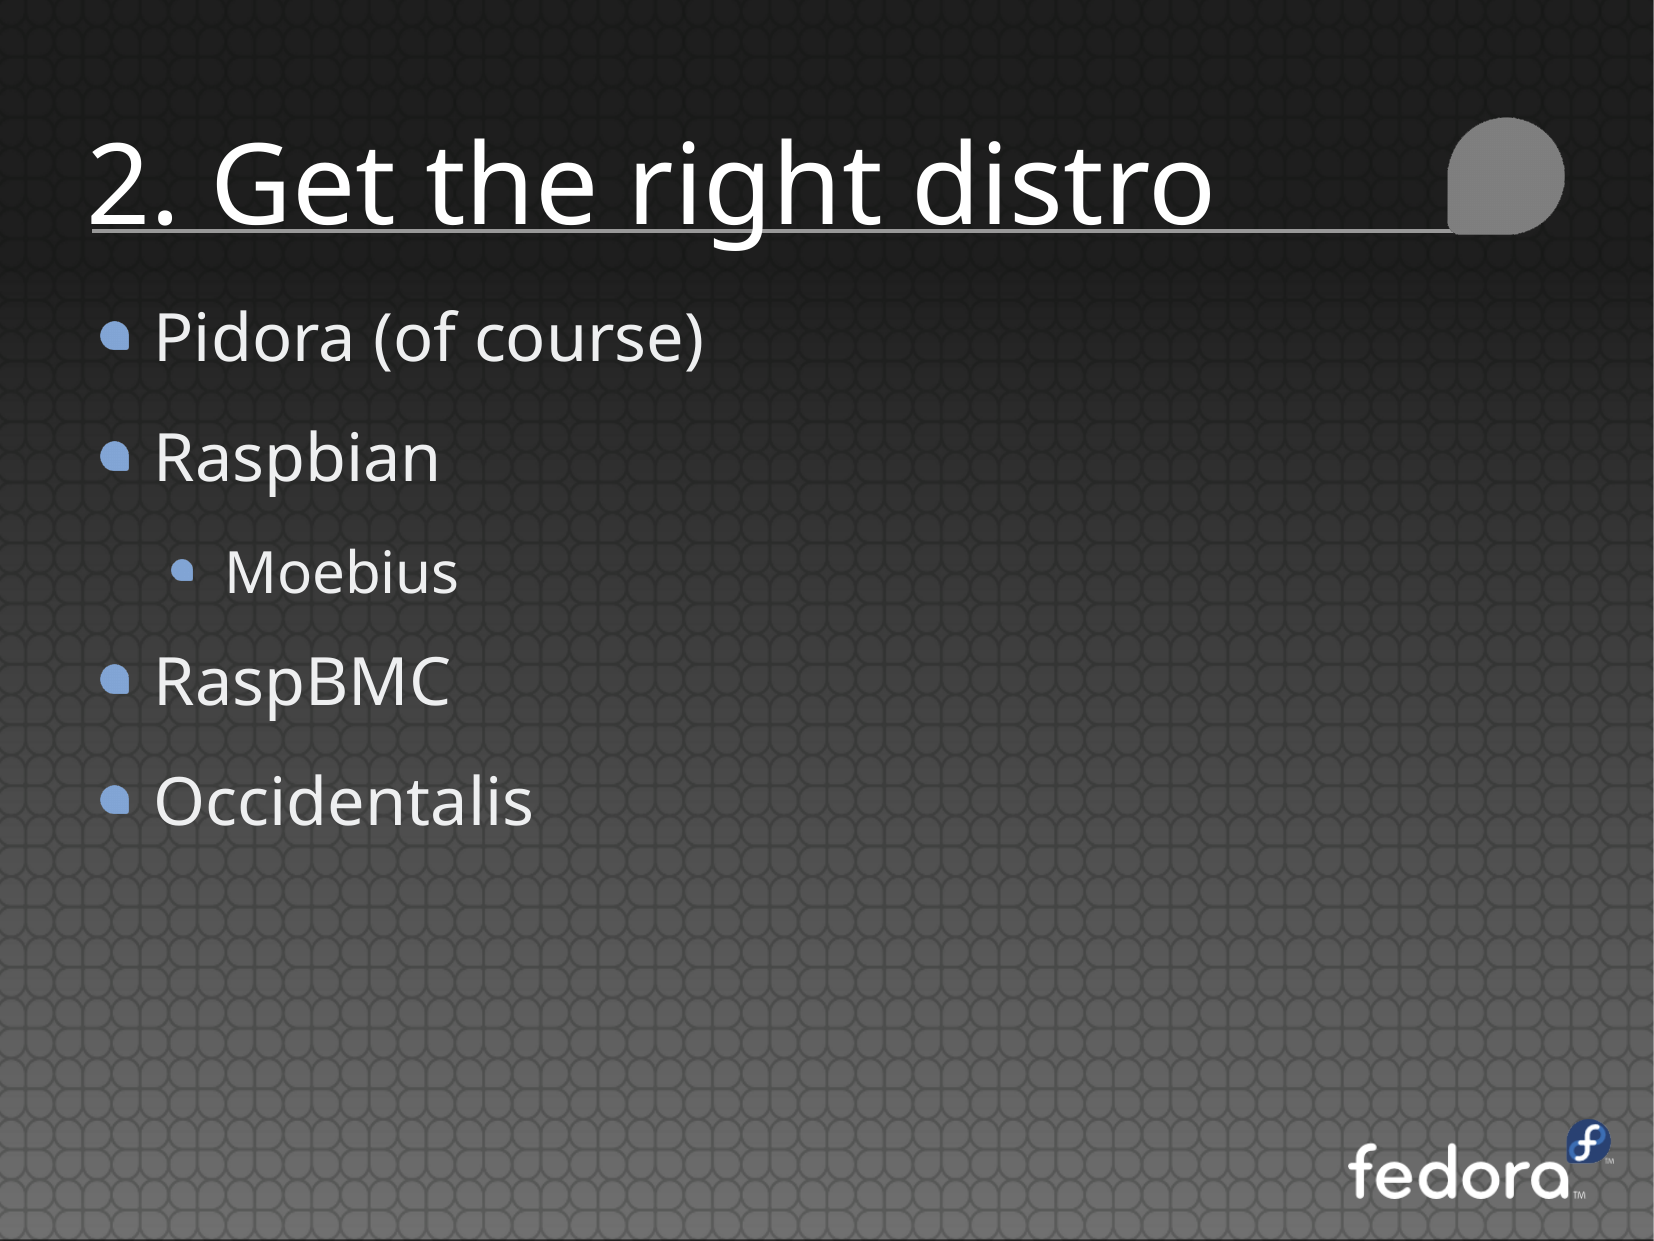

# 2. Get the right distro
Pidora (of course)
Raspbian
Moebius
RaspBMC
Occidentalis